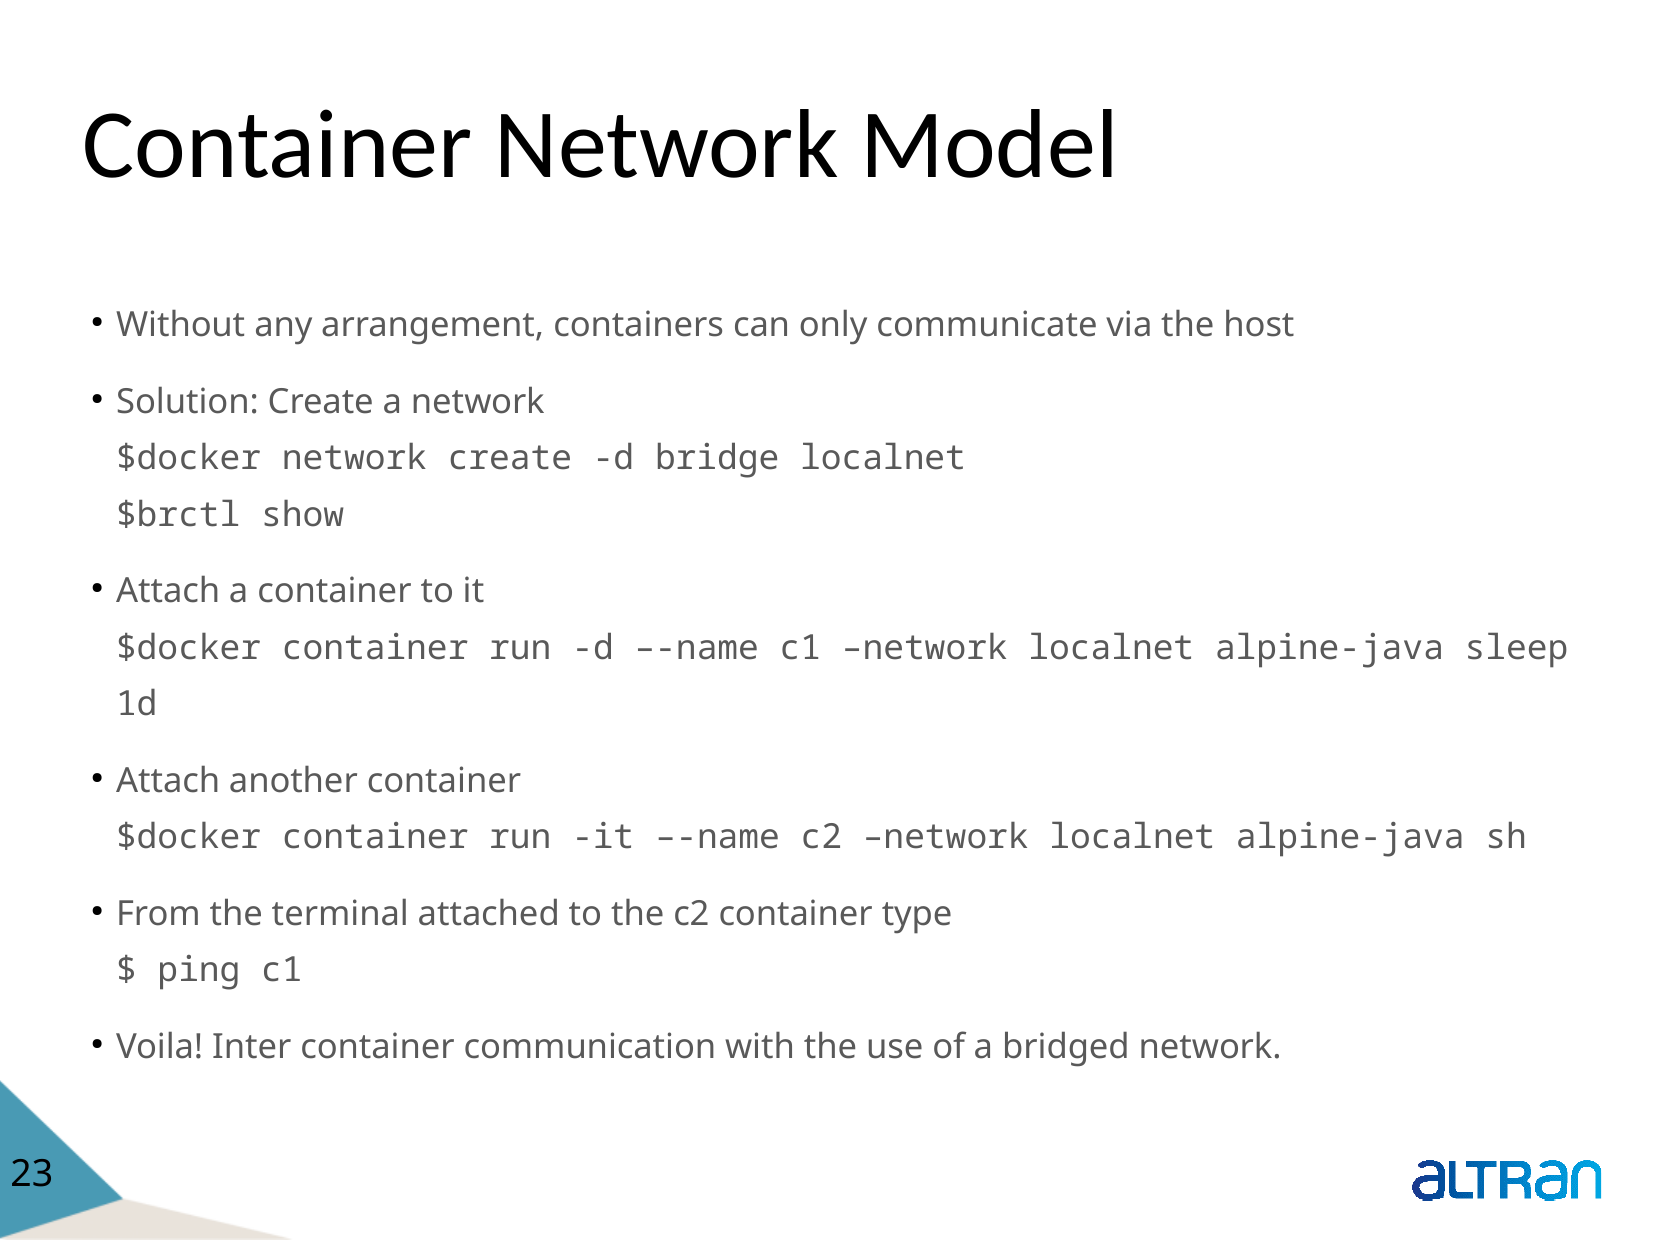

# Container Network Model
Without any arrangement, containers can only communicate via the host
Solution: Create a network
$docker network create -d bridge localnet
$brctl show
Attach a container to it
$docker container run -d –-name c1 –network localnet alpine-java sleep 1d
Attach another container
$docker container run -it –-name c2 –network localnet alpine-java sh
From the terminal attached to the c2 container type
$ ping c1
Voila! Inter container communication with the use of a bridged network.
23